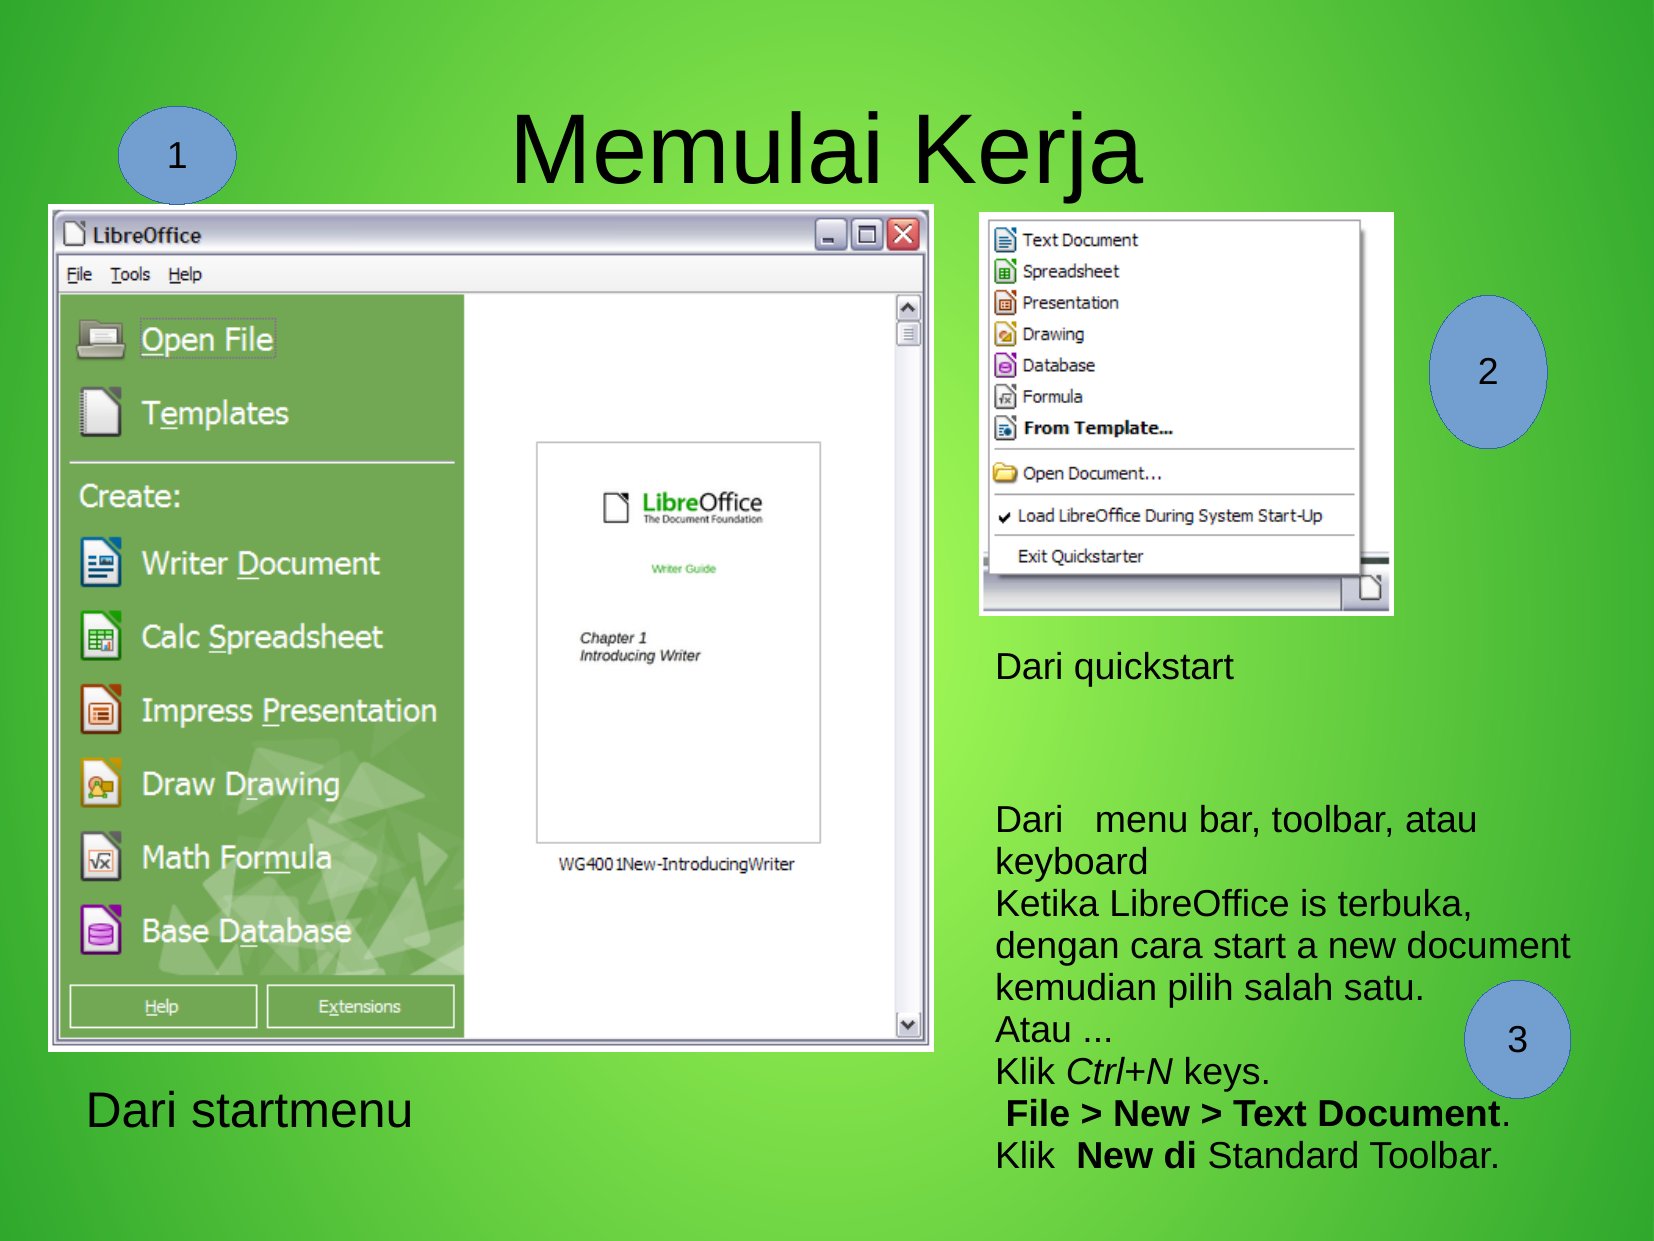

# Memulai Kerja
1
2
Dari quickstart
Dari menu bar, toolbar, atau keyboard
Ketika LibreOffice is terbuka, dengan cara start a new document kemudian pilih salah satu.
Atau ...
Klik Ctrl+N keys.
 File > New > Text Document.
Klik New di Standard Toolbar.
3
Dari startmenu